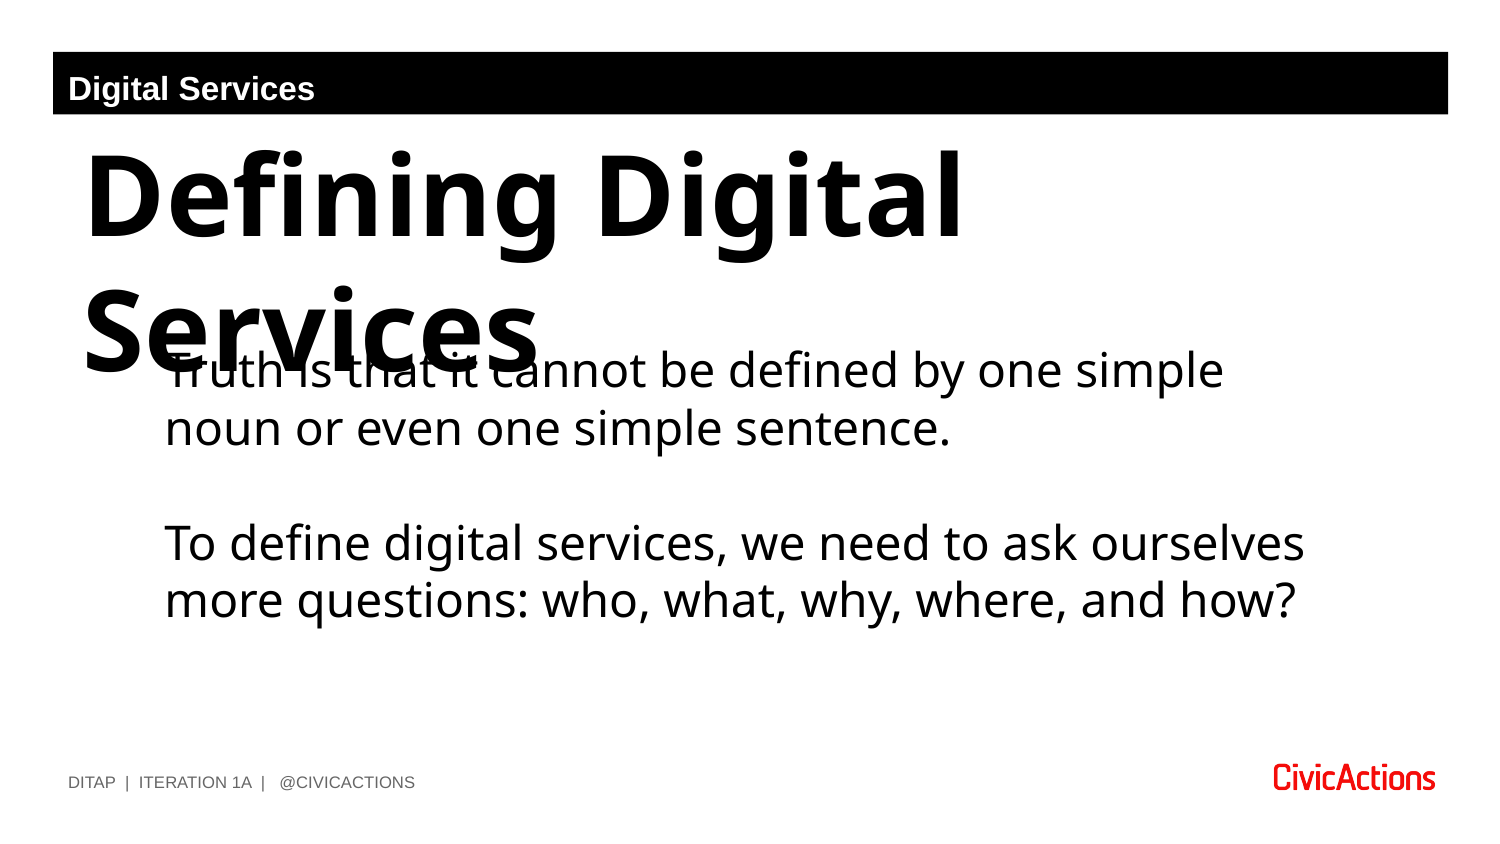

Digital Services
Defining Digital Services
# Truth is that it cannot be defined by one simple noun or even one simple sentence.
To define digital services, we need to ask ourselves more questions: who, what, why, where, and how?